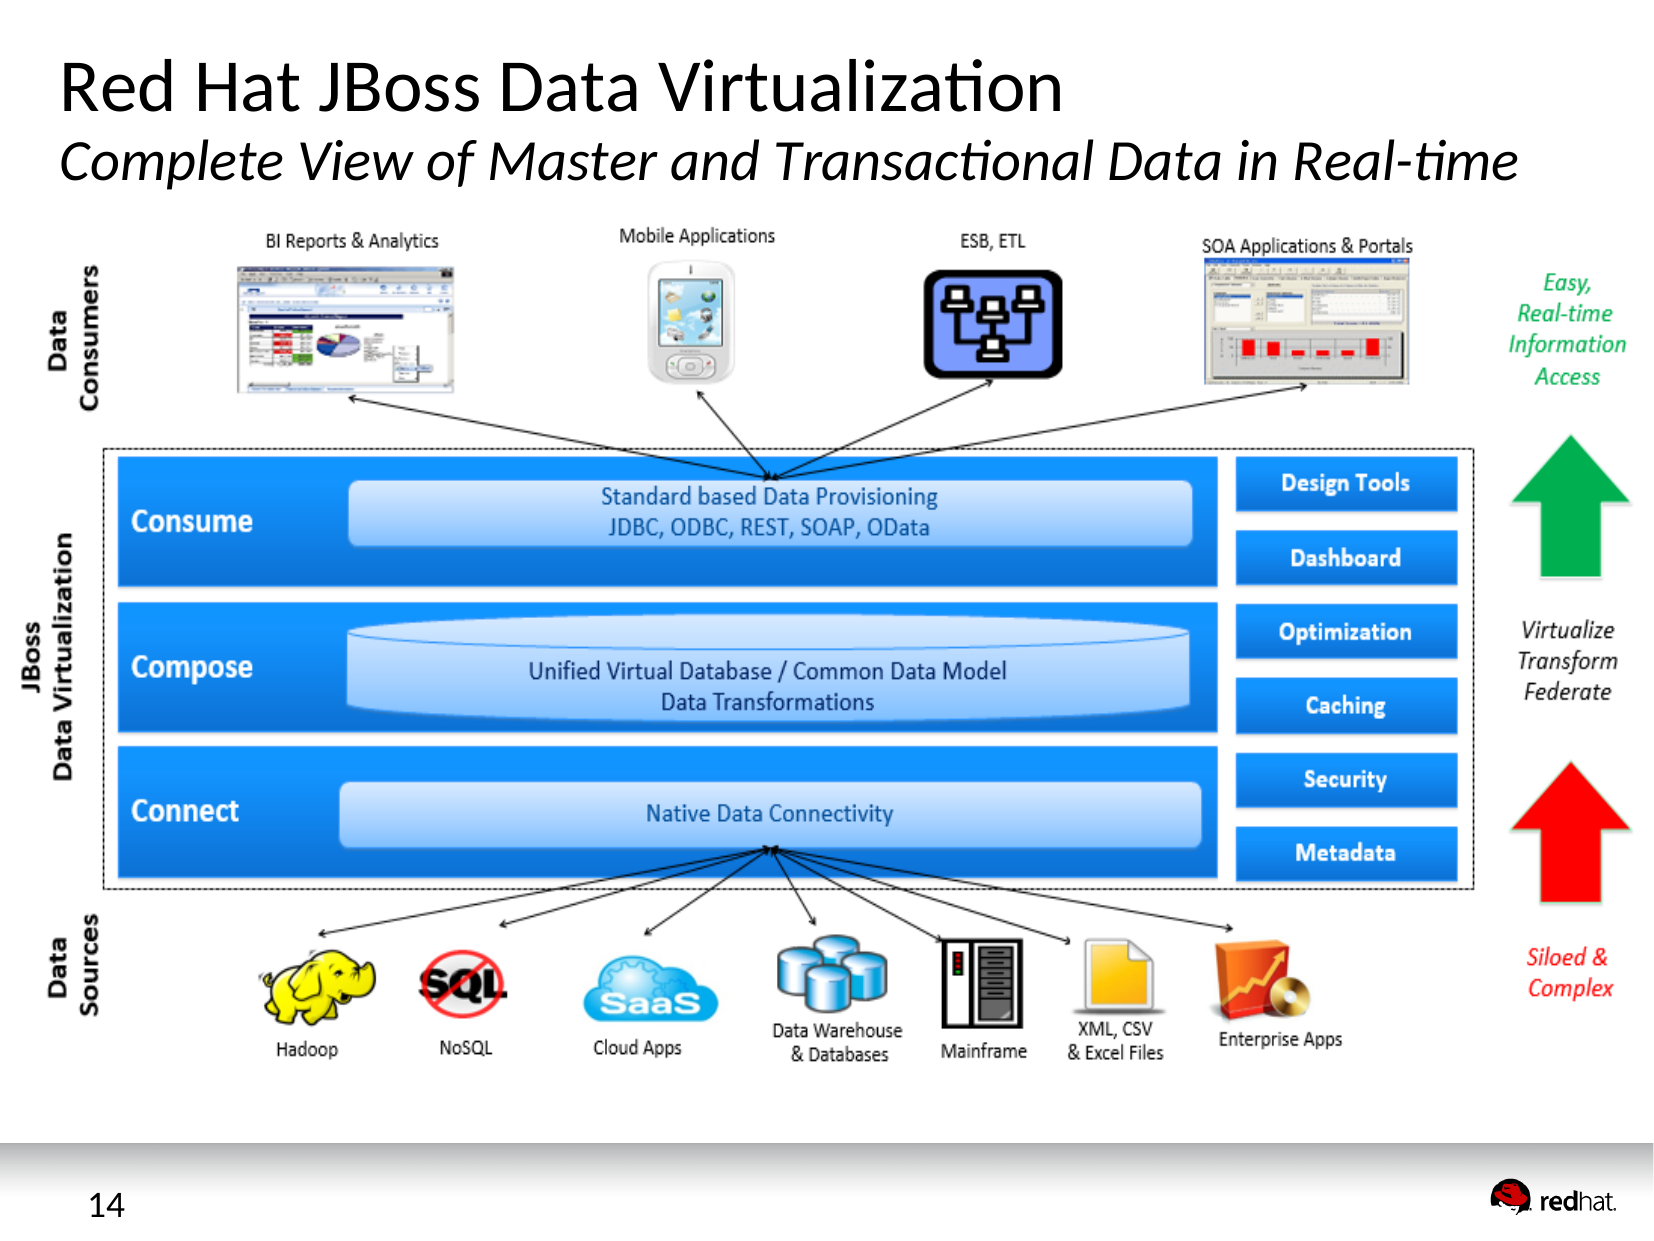

# Red Hat JBoss Data Virtualization Complete View of Master and Transactional Data in Real-time